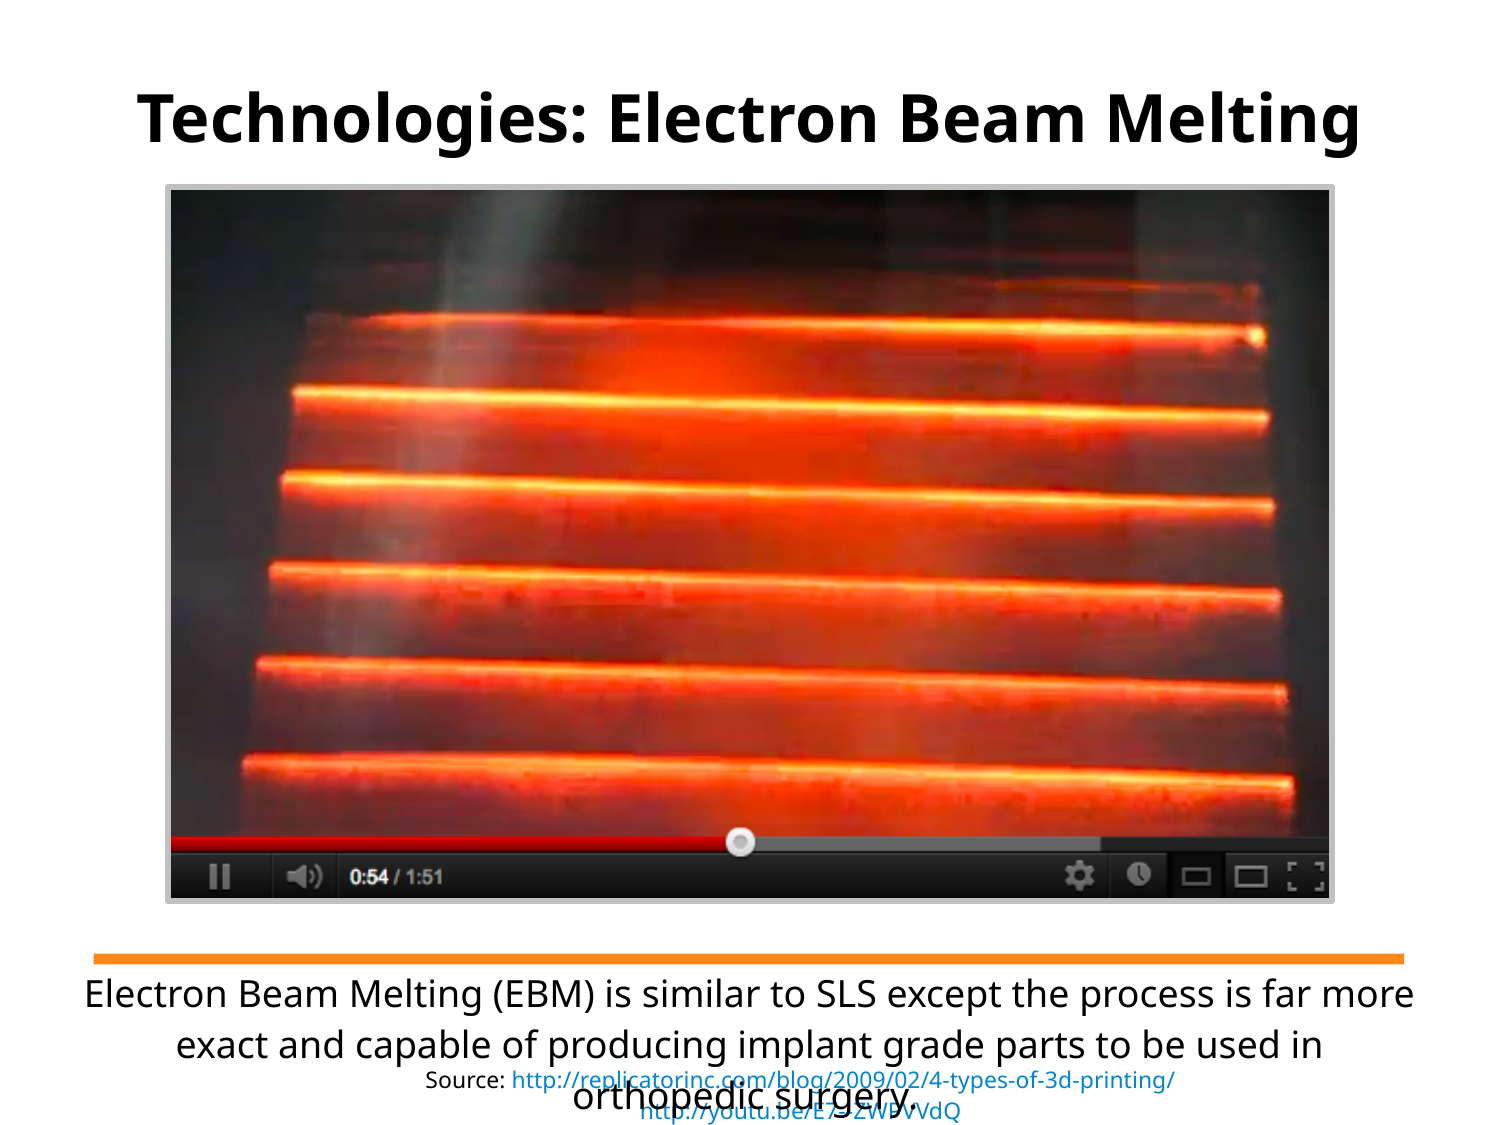

# Technologies: Electron Beam Melting
Electron Beam Melting (EBM) is similar to SLS except the process is far more exact and capable of producing implant grade parts to be used in orthopedic surgery.
Source: http://replicatorinc.com/blog/2009/02/4-types-of-3d-printing/
http://youtu.be/E7--ZWPVVdQ